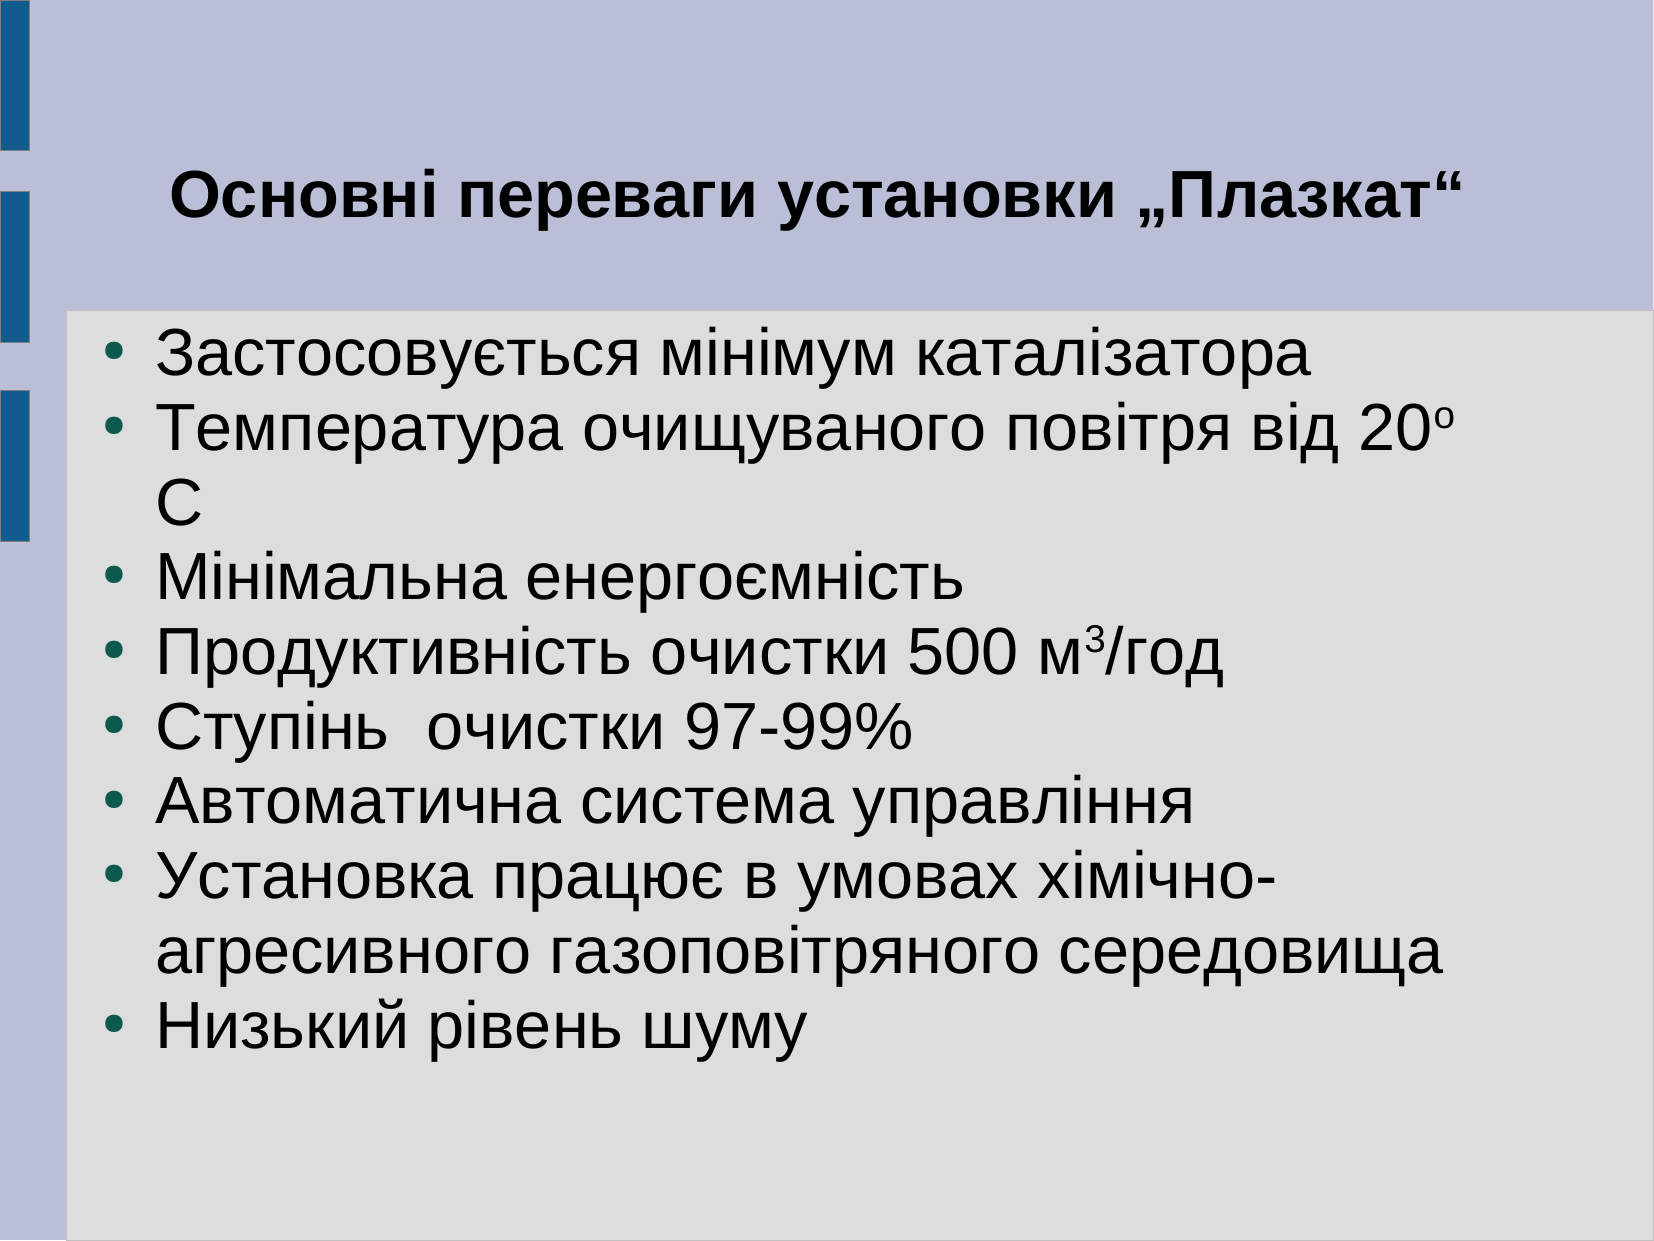

# Основні переваги установки „Плазкат“
Застосовується мінімум каталізатора
Температура очищуваного повітря від 20о С
Мінімальна енергоємність
Продуктивність очистки 500 м3/год
Ступінь очистки 97-99%
Автоматична система управління
Установка працює в умовах хімічно-агресивного газоповітряного середовища
Низький рівень шуму